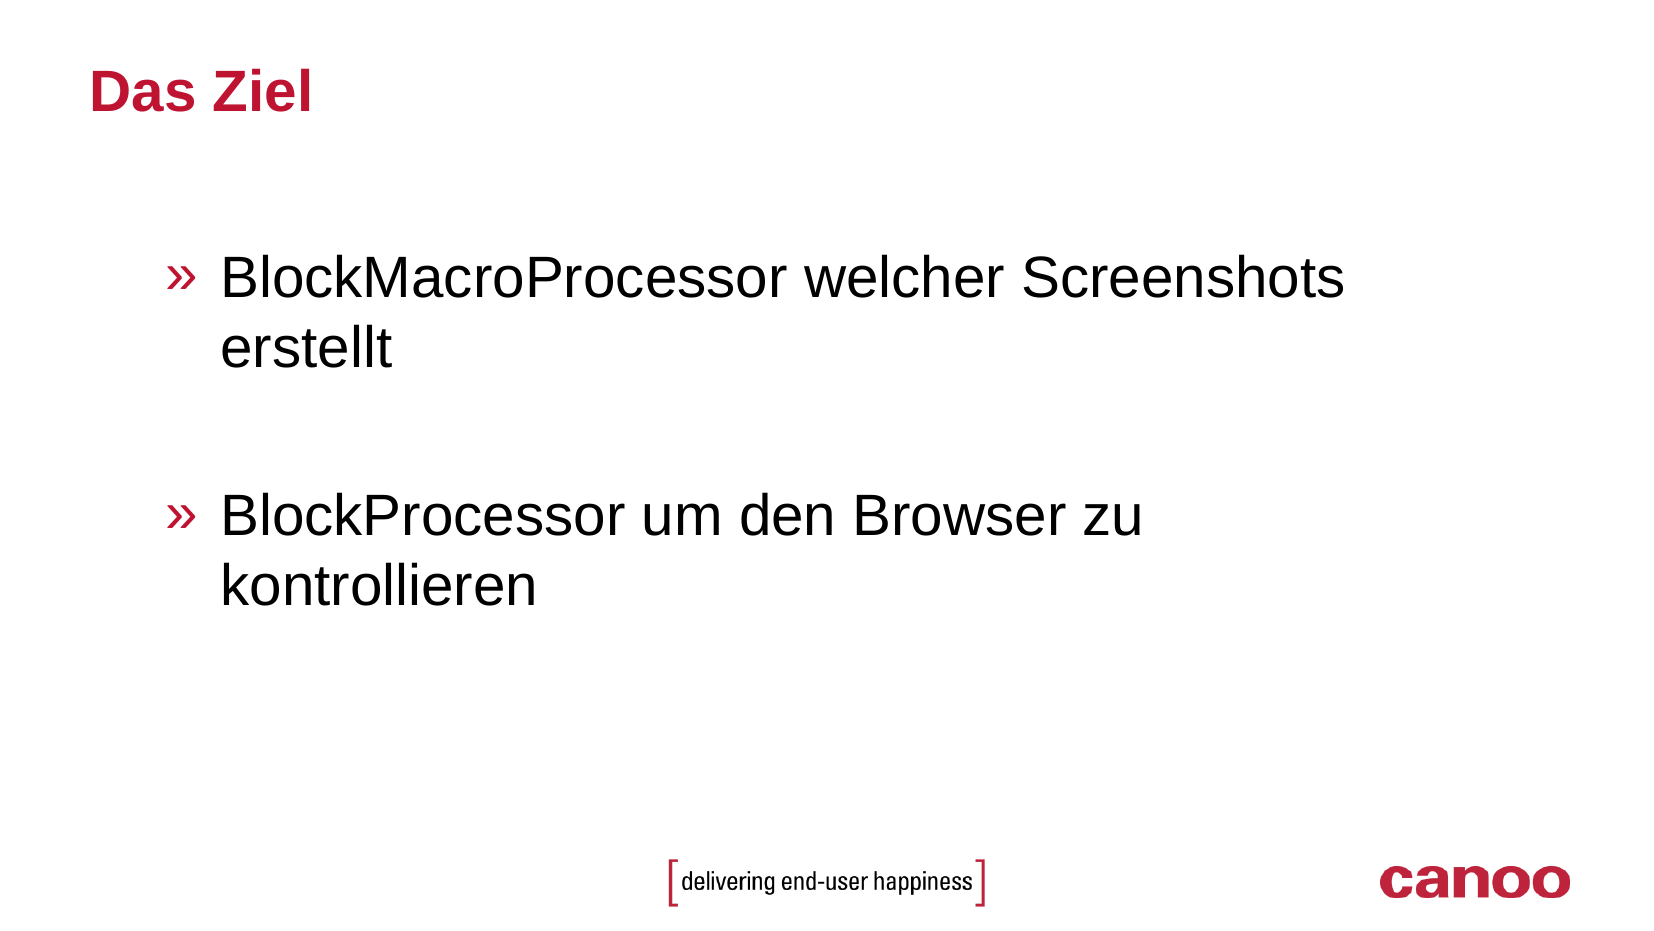

# Das Ziel
BlockMacroProcessor welcher Screenshots erstellt
BlockProcessor um den Browser zu kontrollieren